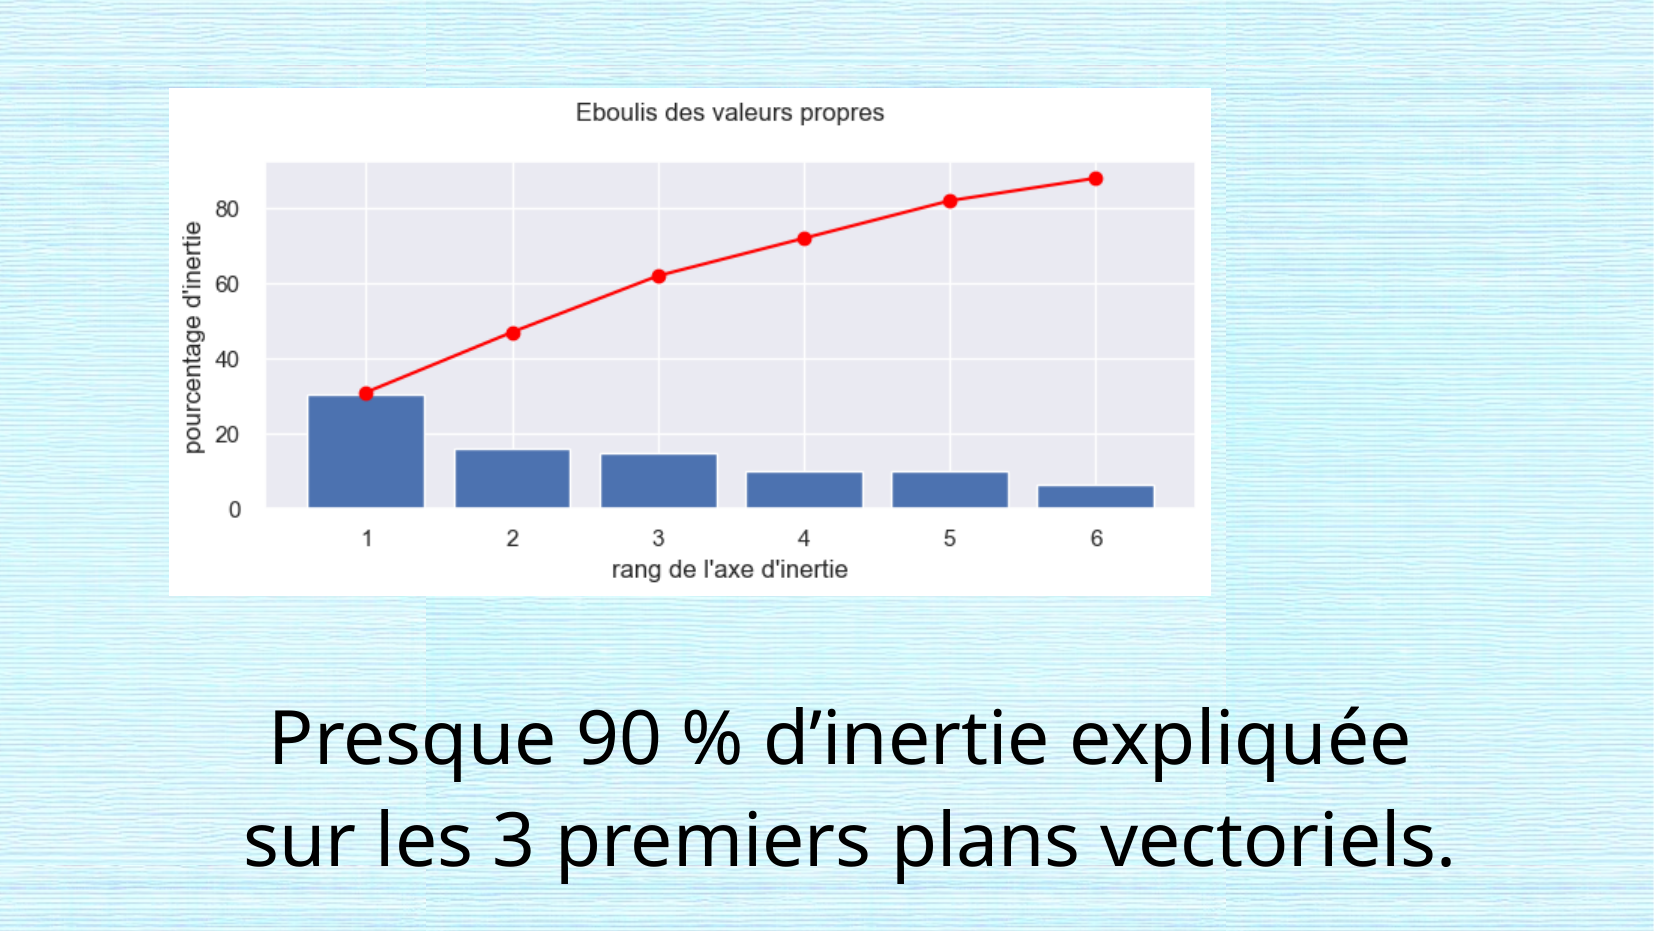

# Presque 90 % d’inertie expliquée sur les 3 premiers plans vectoriels.